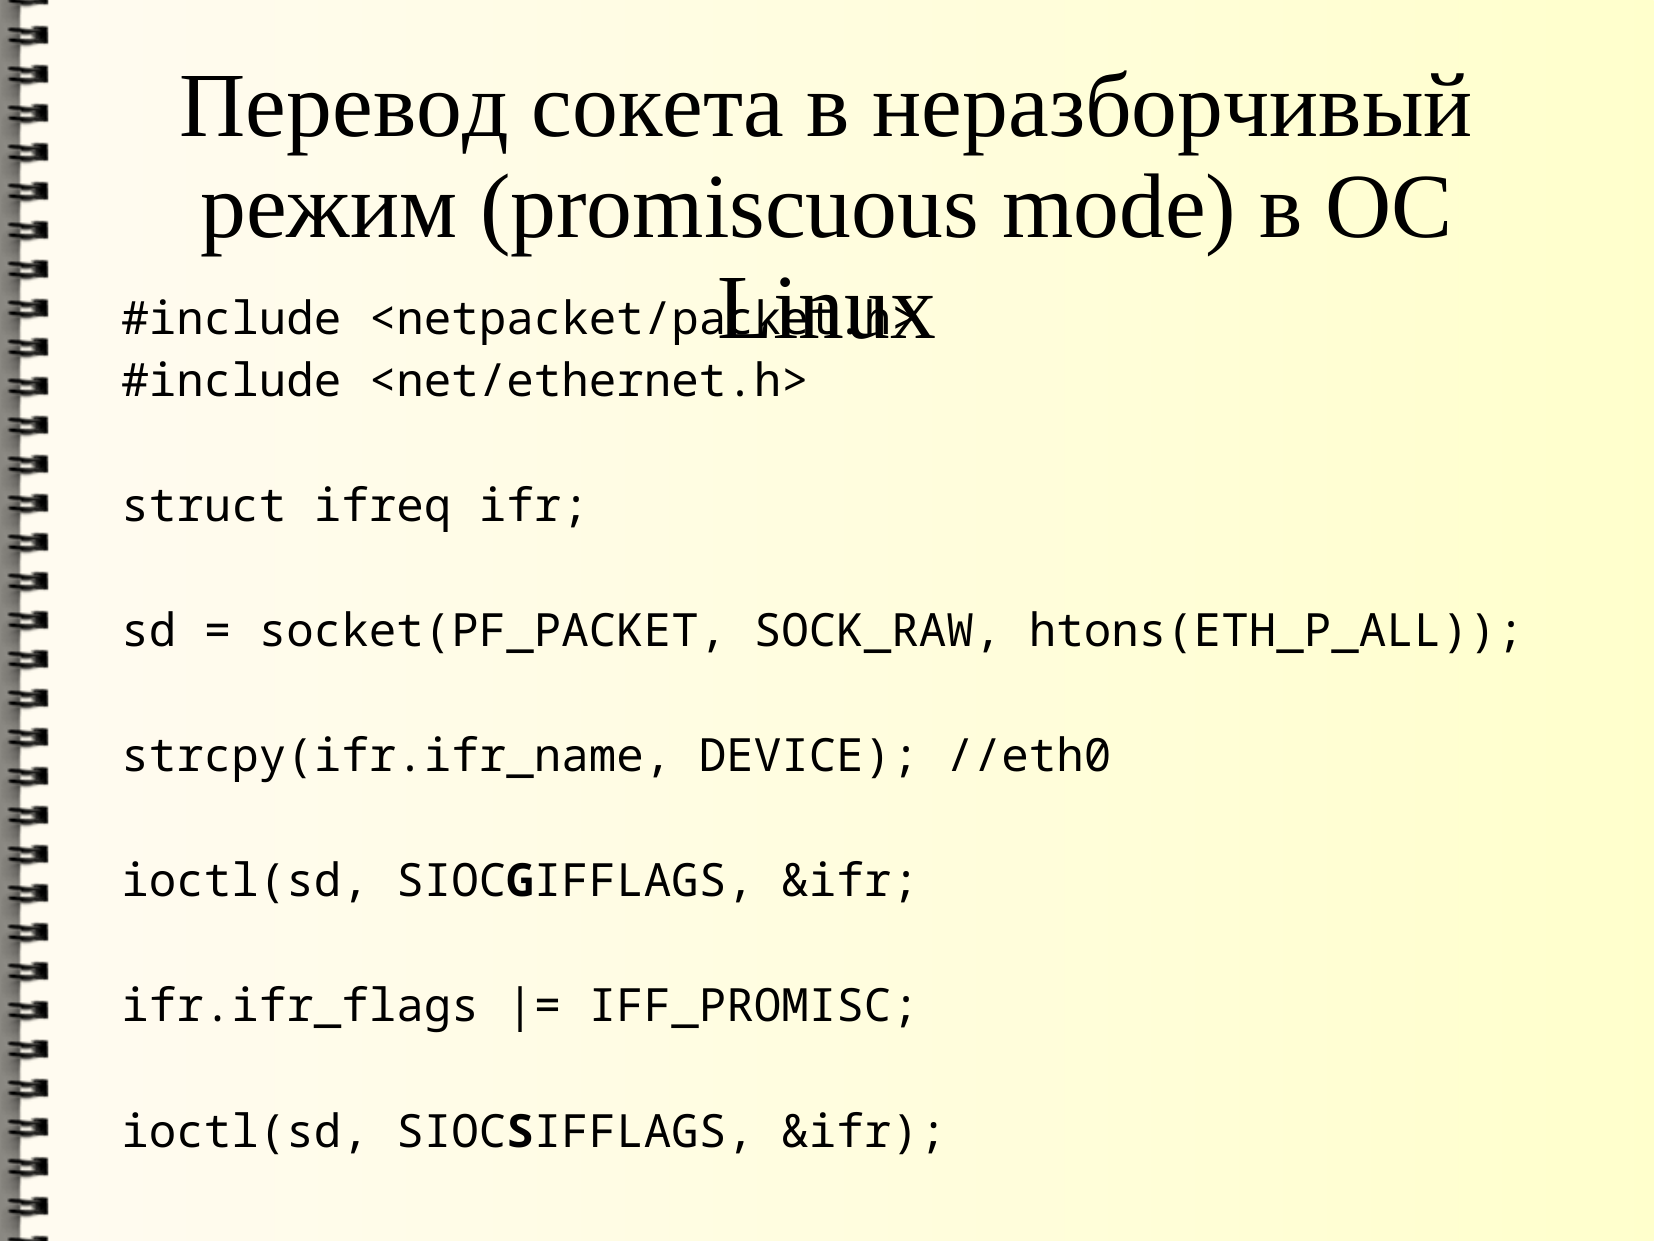

Перевод сокета в неразборчивый режим (promiscuous mode) в ОС Linux
# #include <netpacket/packet.h>
#include <net/ethernet.h>
struct ifreq ifr;
sd = socket(PF_PACKET, SOCK_RAW, htons(ETH_P_ALL));
strcpy(ifr.ifr_name, DEVICE); //eth0
ioctl(sd, SIOCGIFFLAGS, &ifr;
ifr.ifr_flags |= IFF_PROMISC;
ioctl(sd, SIOCSIFFLAGS, &ifr);